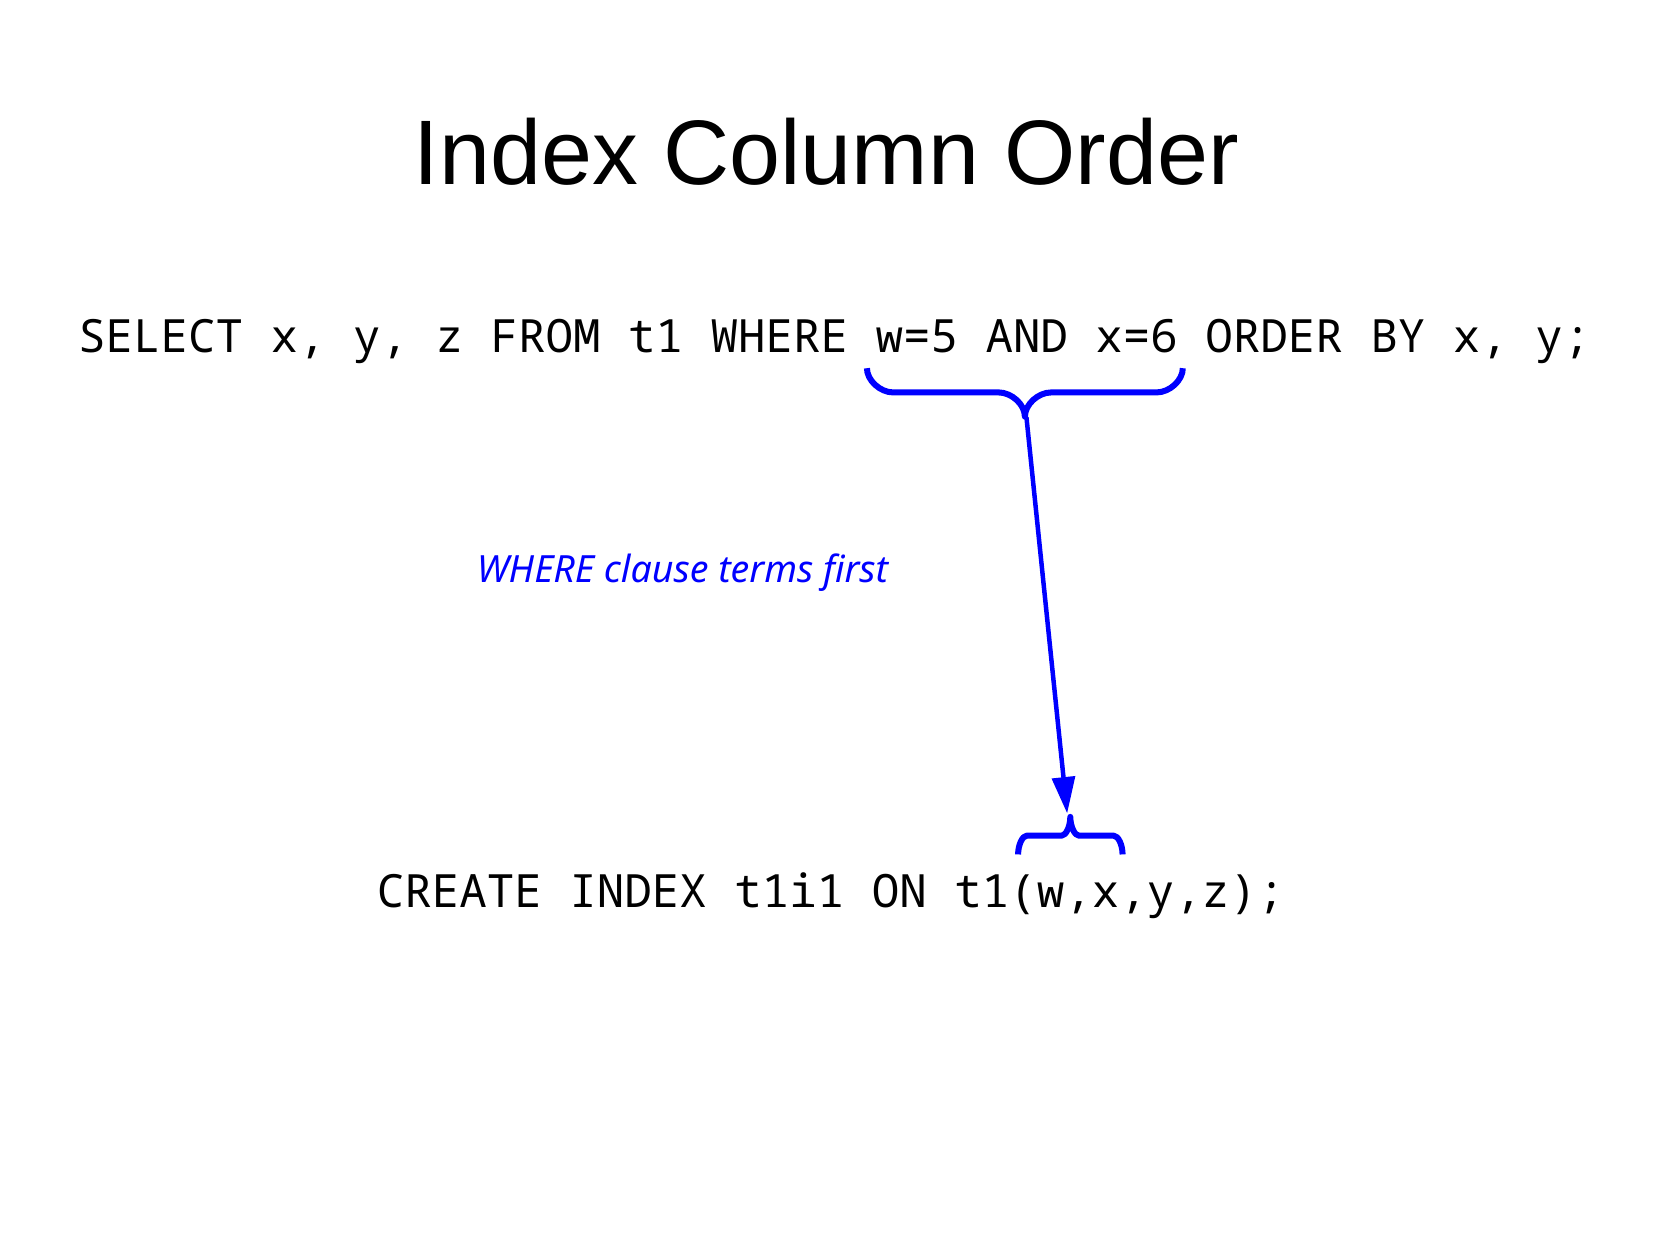

# Index Column Order
SELECT x, y, z FROM t1 WHERE w=5 AND x=6 ORDER BY x, y;
WHERE clause terms first
CREATE INDEX t1i1 ON t1(w,x,y,z);